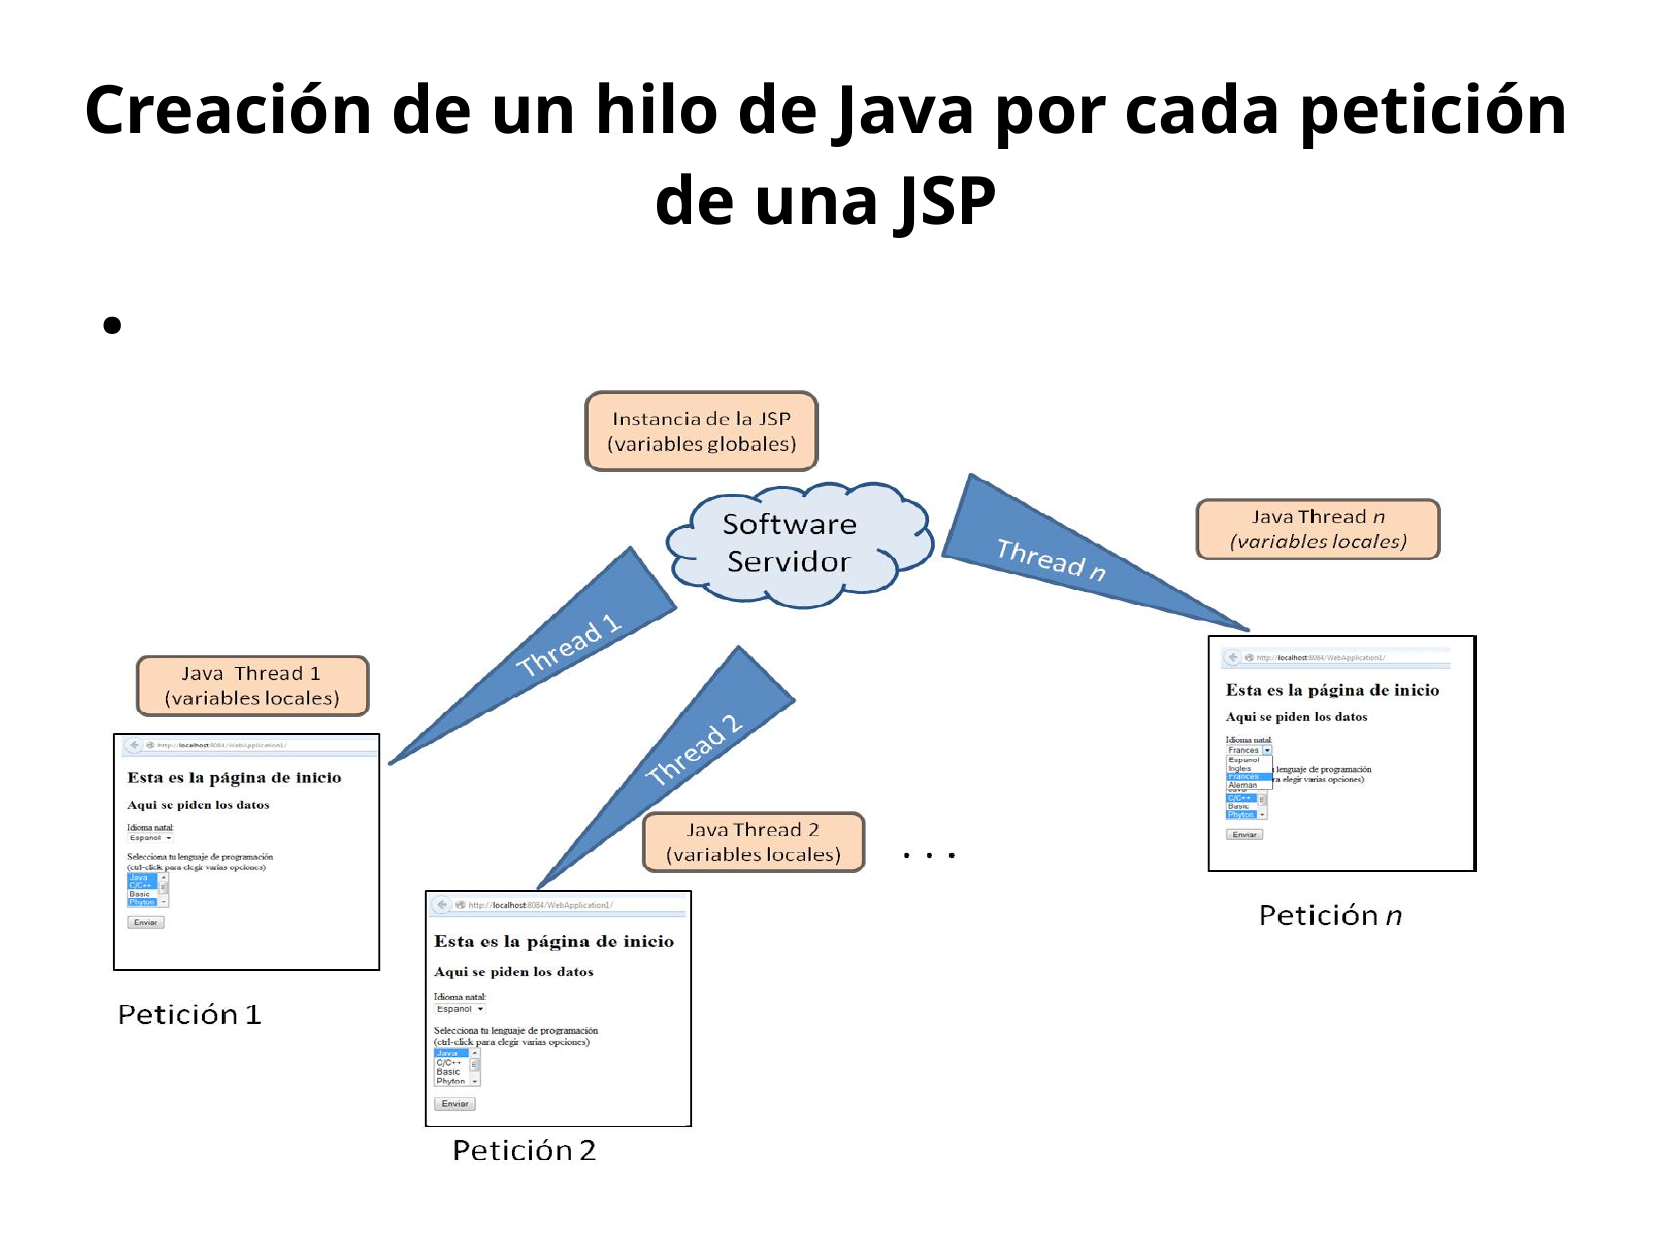

# Creación de un hilo de Java por cada petición de una JSP